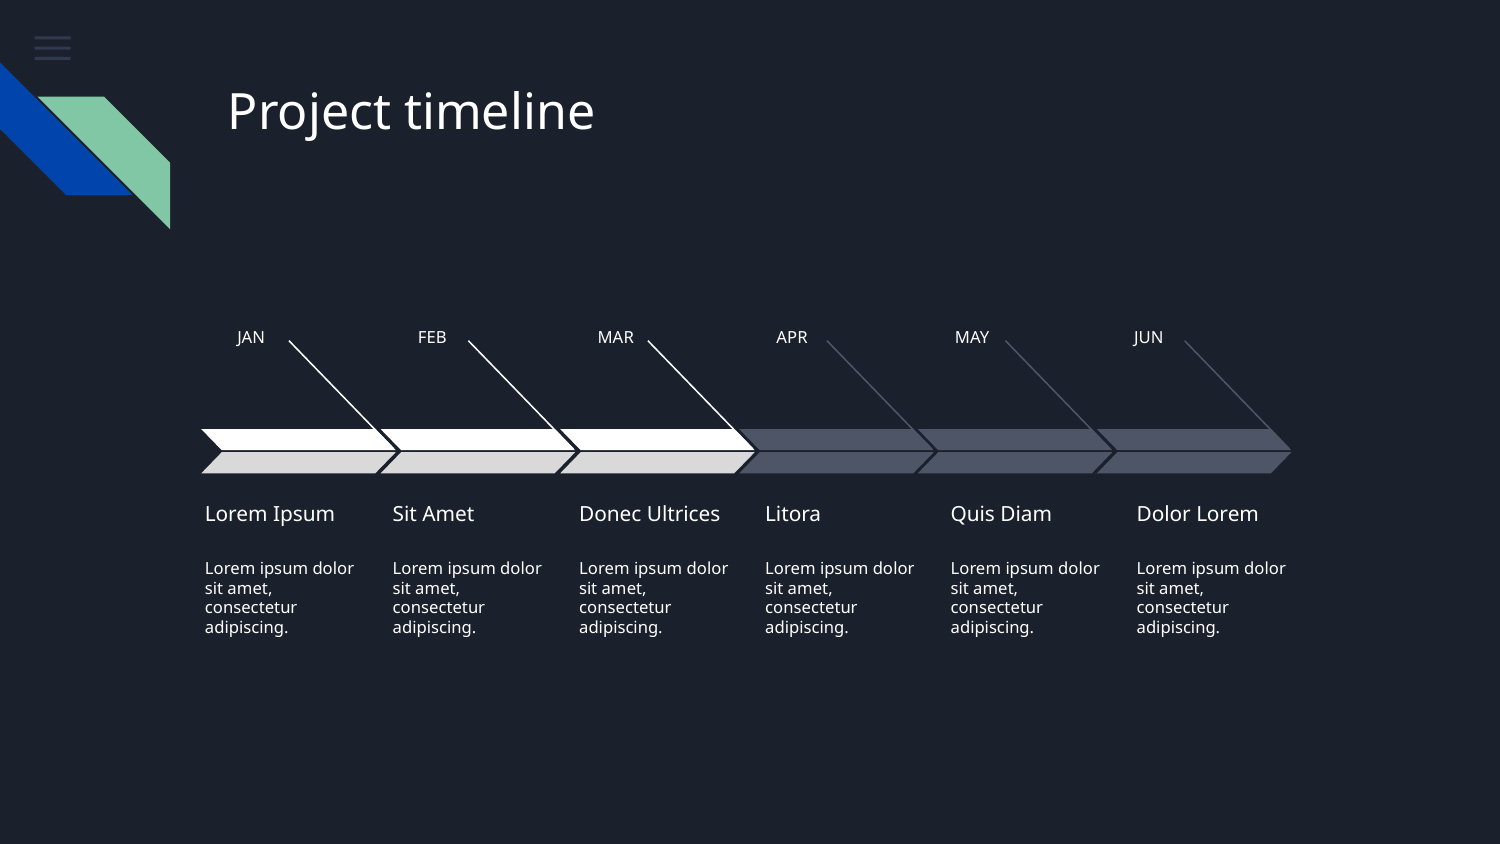

# Project timeline
JAN
FEB
MAR
APR
MAY
JUN
Lorem Ipsum
Sit Amet
Donec Ultrices
Litora
Quis Diam
Dolor Lorem
Lorem ipsum dolor sit amet, consectetur adipiscing.
Lorem ipsum dolor sit amet, consectetur adipiscing.
Lorem ipsum dolor sit amet, consectetur adipiscing.
Lorem ipsum dolor sit amet, consectetur adipiscing.
Lorem ipsum dolor sit amet, consectetur adipiscing.
Lorem ipsum dolor sit amet, consectetur adipiscing.